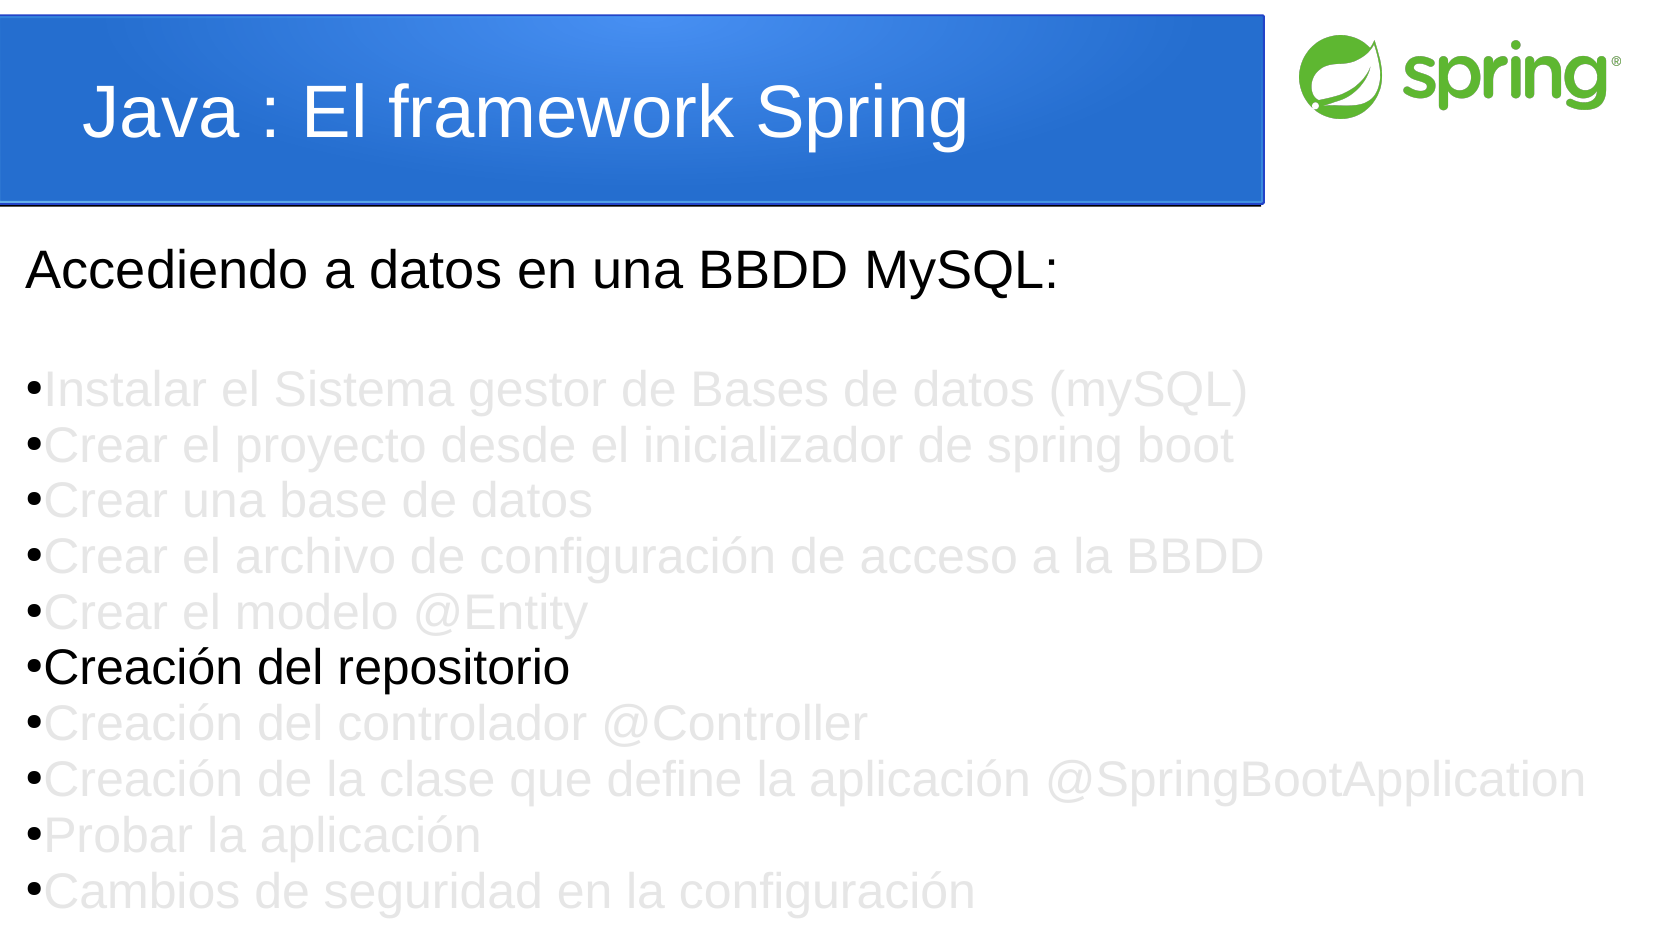

# Java : El framework Spring
Accediendo a datos en una BBDD MySQL:
Instalar el Sistema gestor de Bases de datos (mySQL)
Crear el proyecto desde el inicializador de spring boot
Crear una base de datos
Crear el archivo de configuración de acceso a la BBDD
Crear el modelo @Entity
Creación del repositorio
Creación del controlador @Controller
Creación de la clase que define la aplicación @SpringBootApplication
Probar la aplicación
Cambios de seguridad en la configuración